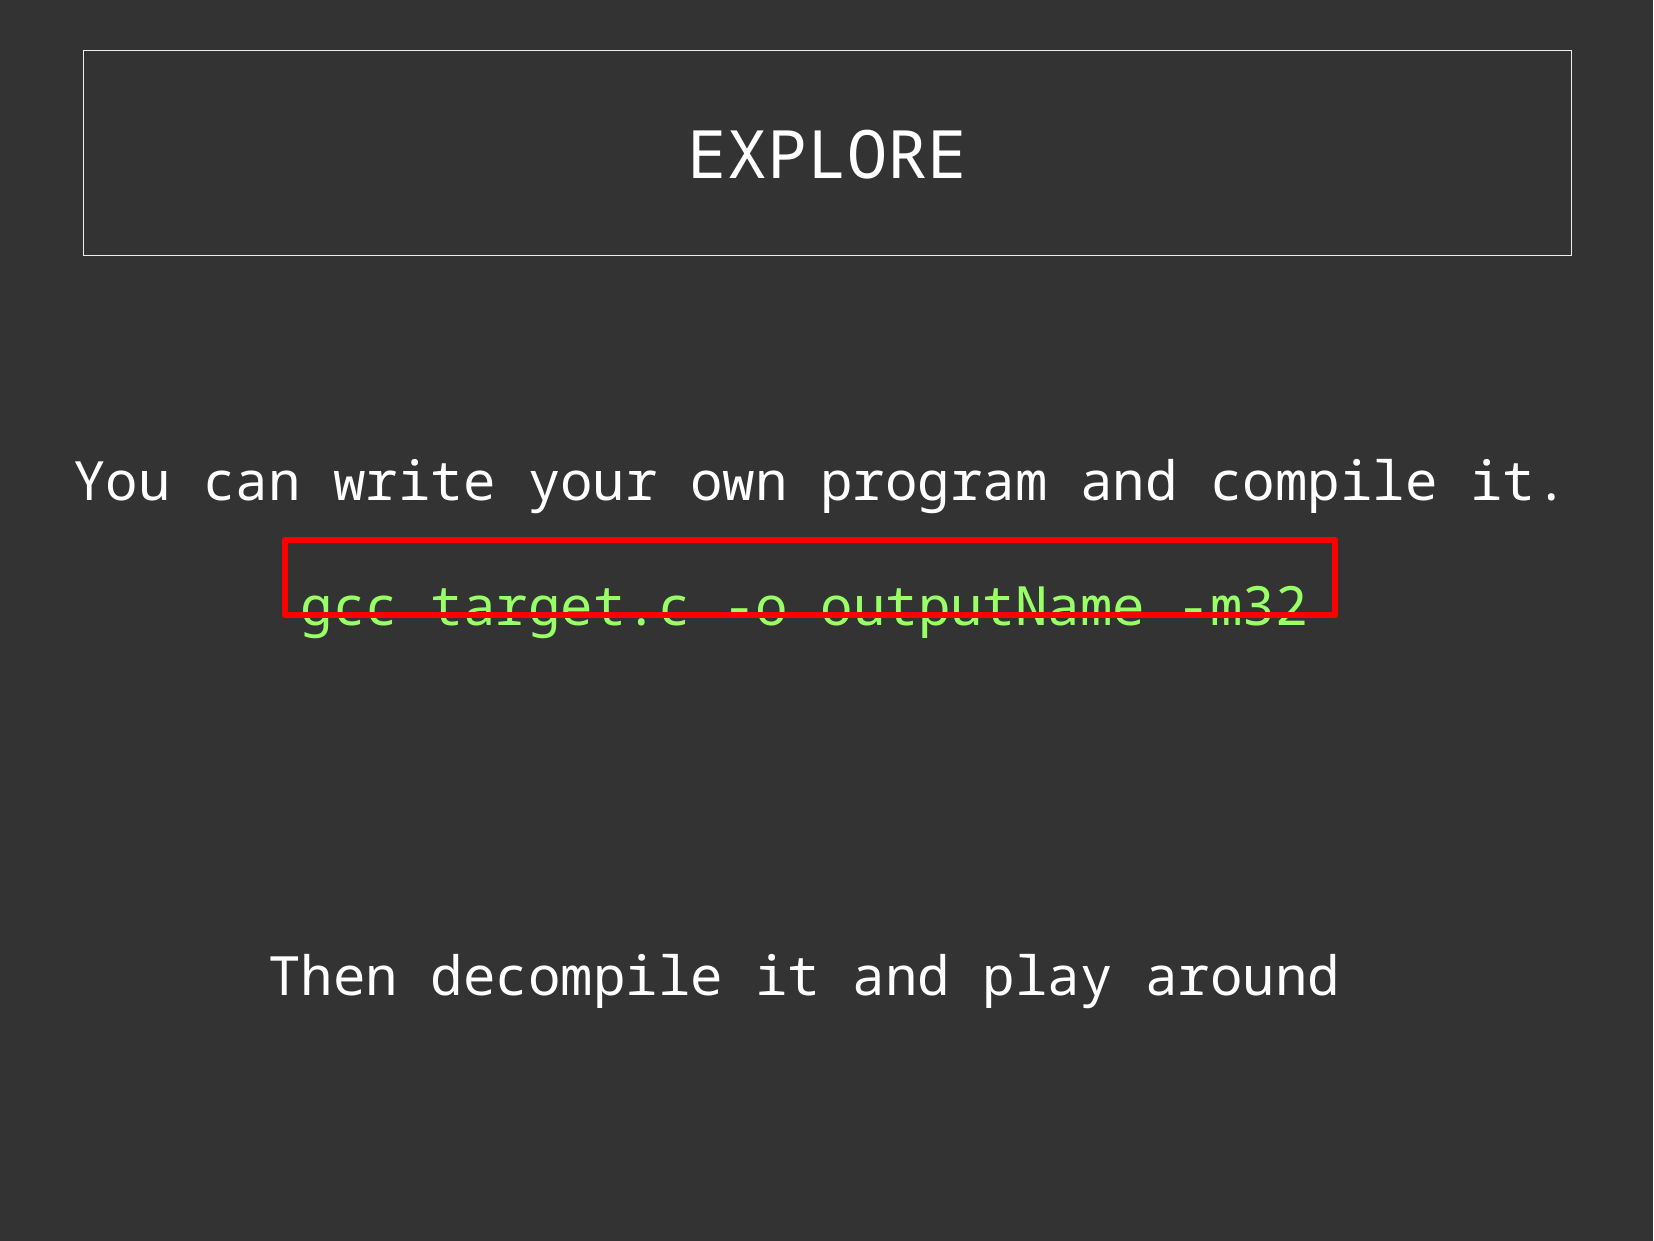

EXPLORE
You can write your own program and compile it.
 gcc target.c -o outputName -m32
 Then decompile it and play around